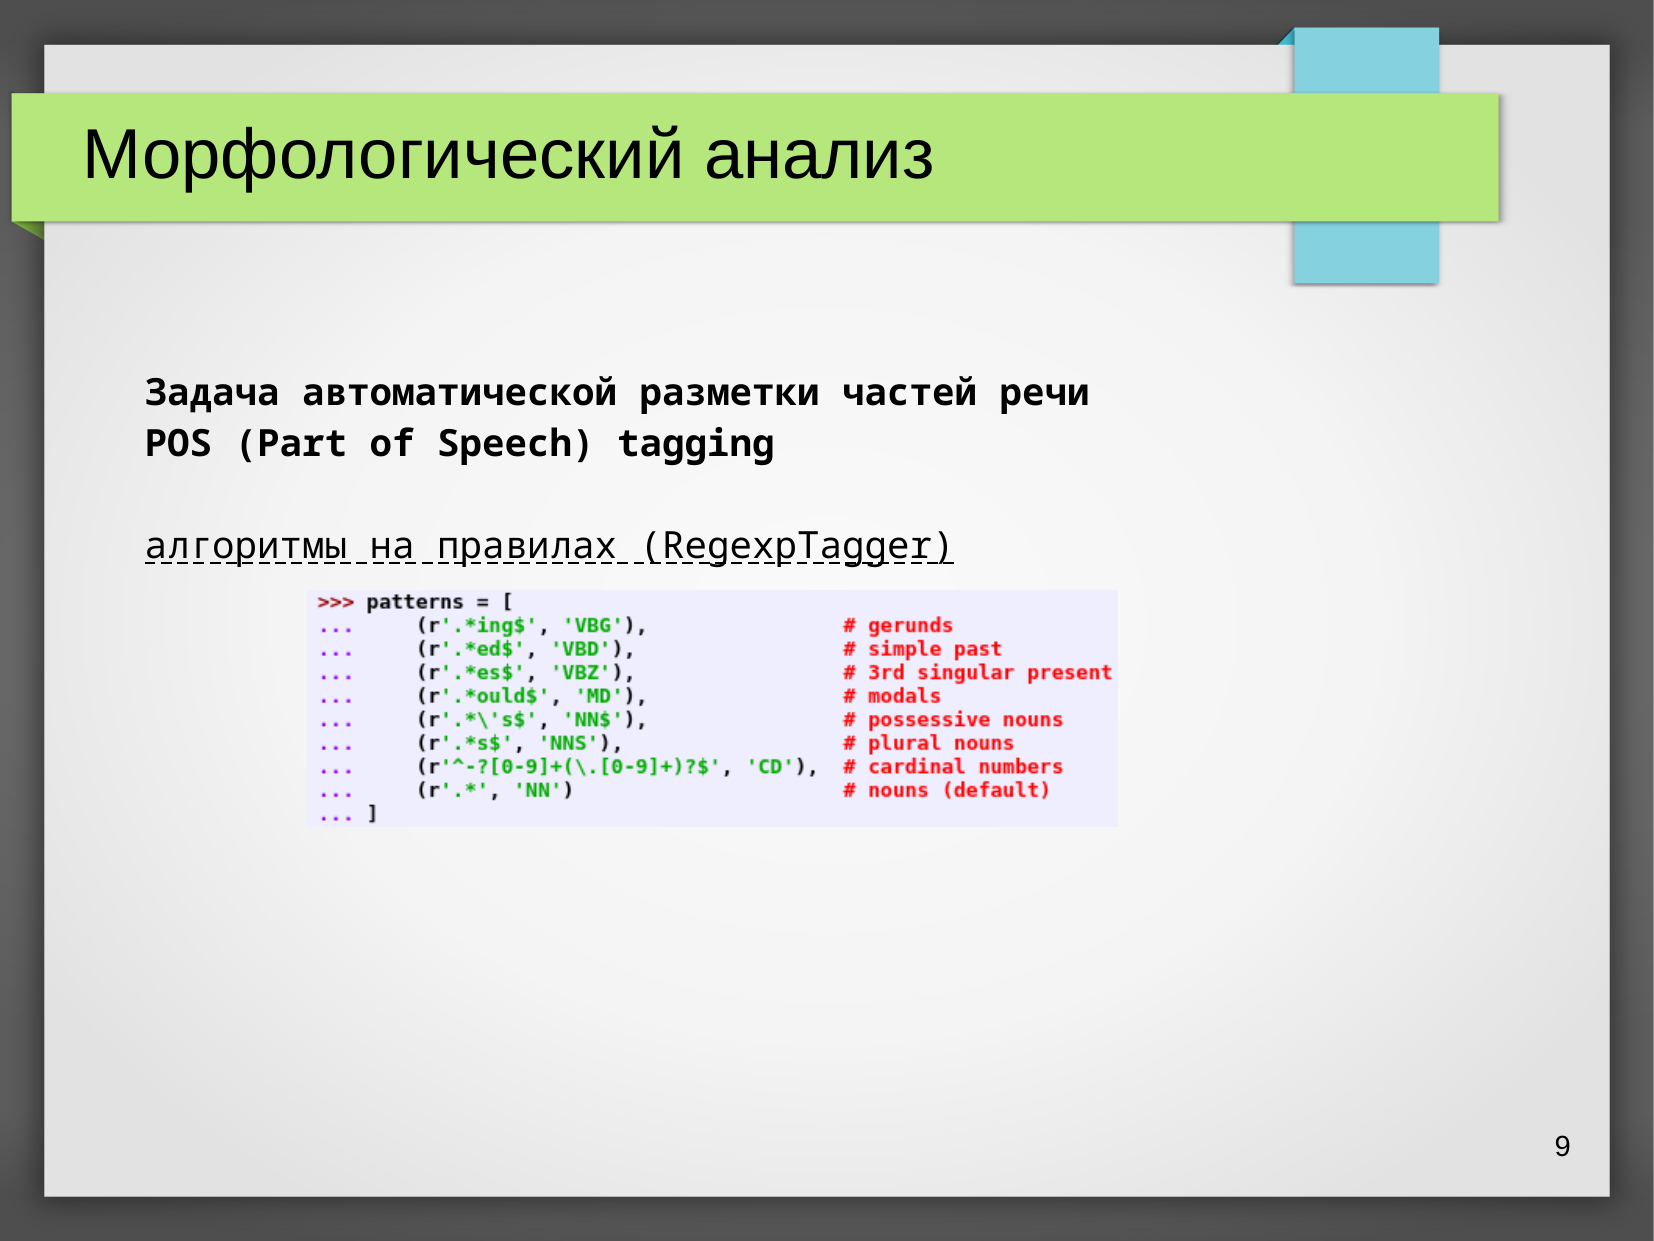

# Морфологический анализ
Задача автоматической разметки частей речи
POS (Part of Speech) tagging
алгоритмы на правилах (RegexpTagger)
9